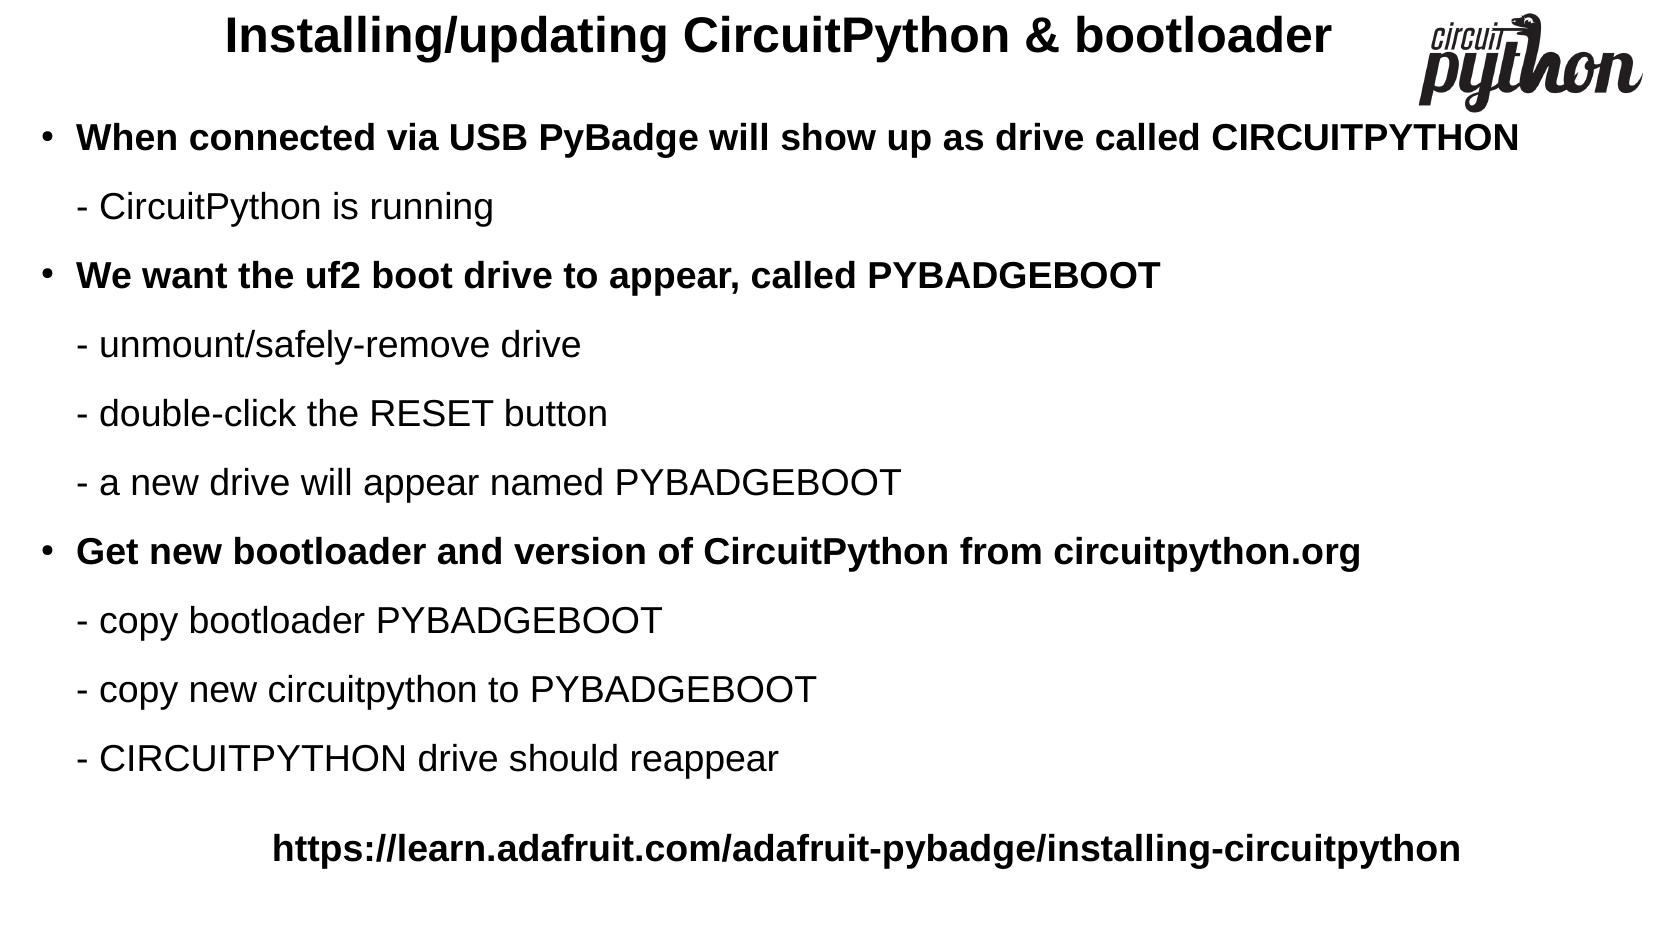

Installing/updating CircuitPython & bootloader
When connected via USB PyBadge will show up as drive called CIRCUITPYTHON
- CircuitPython is running
We want the uf2 boot drive to appear, called PYBADGEBOOT
- unmount/safely-remove drive
- double-click the RESET button
- a new drive will appear named PYBADGEBOOT
Get new bootloader and version of CircuitPython from circuitpython.org
- copy bootloader PYBADGEBOOT
- copy new circuitpython to PYBADGEBOOT
- CIRCUITPYTHON drive should reappear
https://learn.adafruit.com/adafruit-pybadge/installing-circuitpython